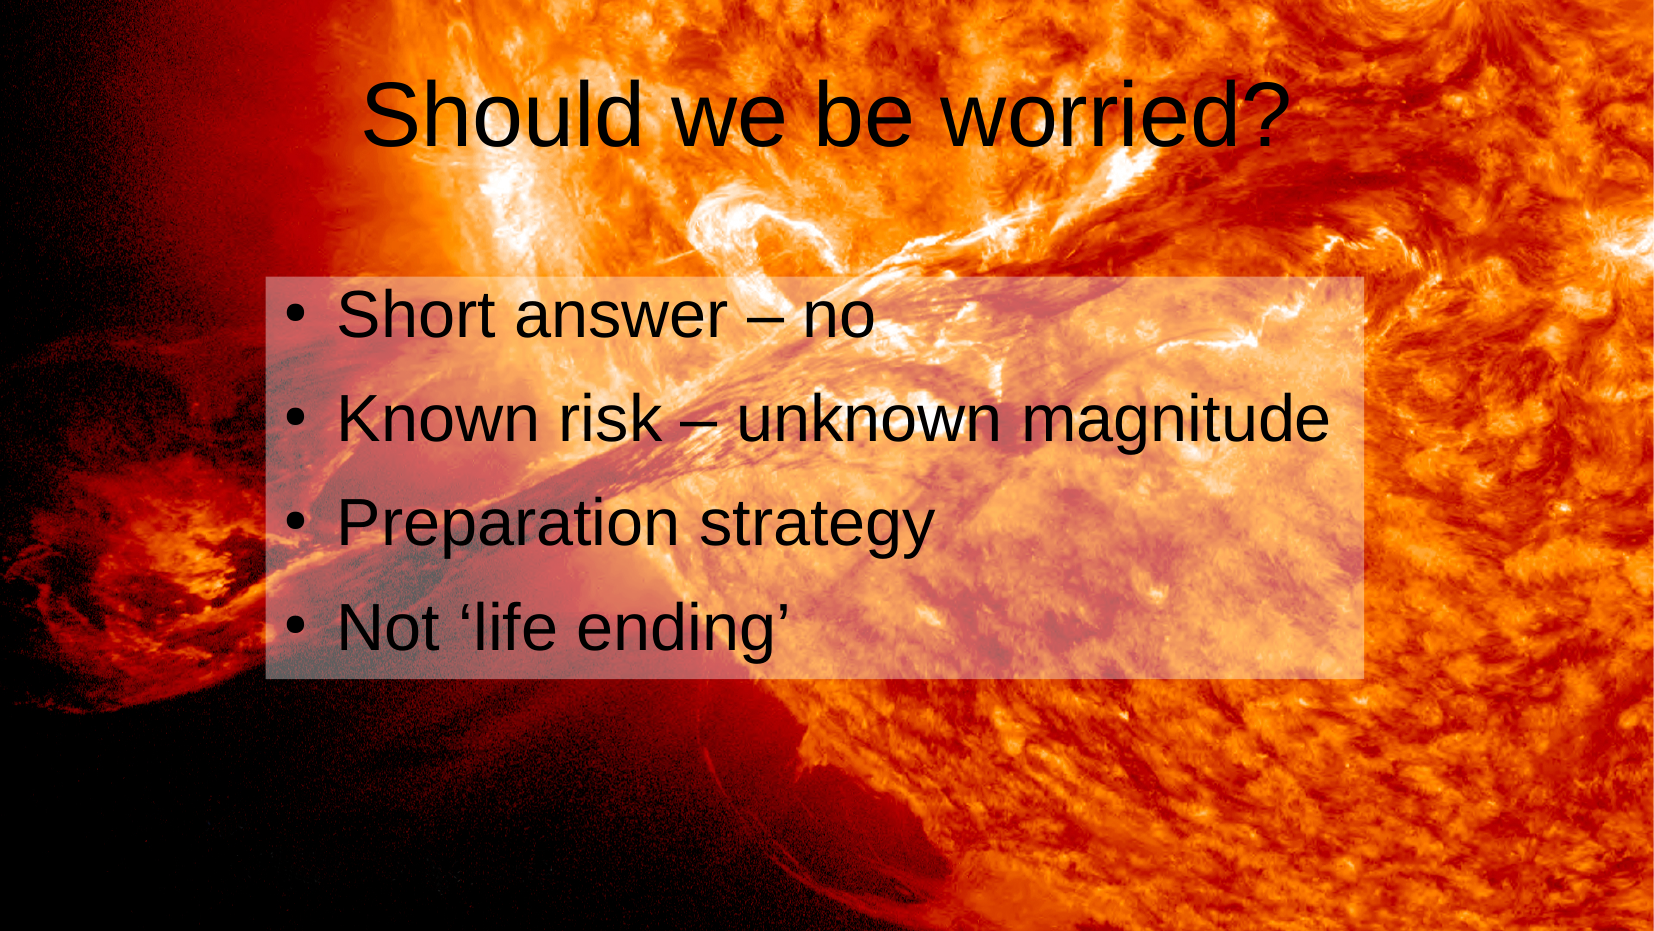

# Should we be worried?
Short answer – no
Known risk – unknown magnitude
Preparation strategy
Not ‘life ending’